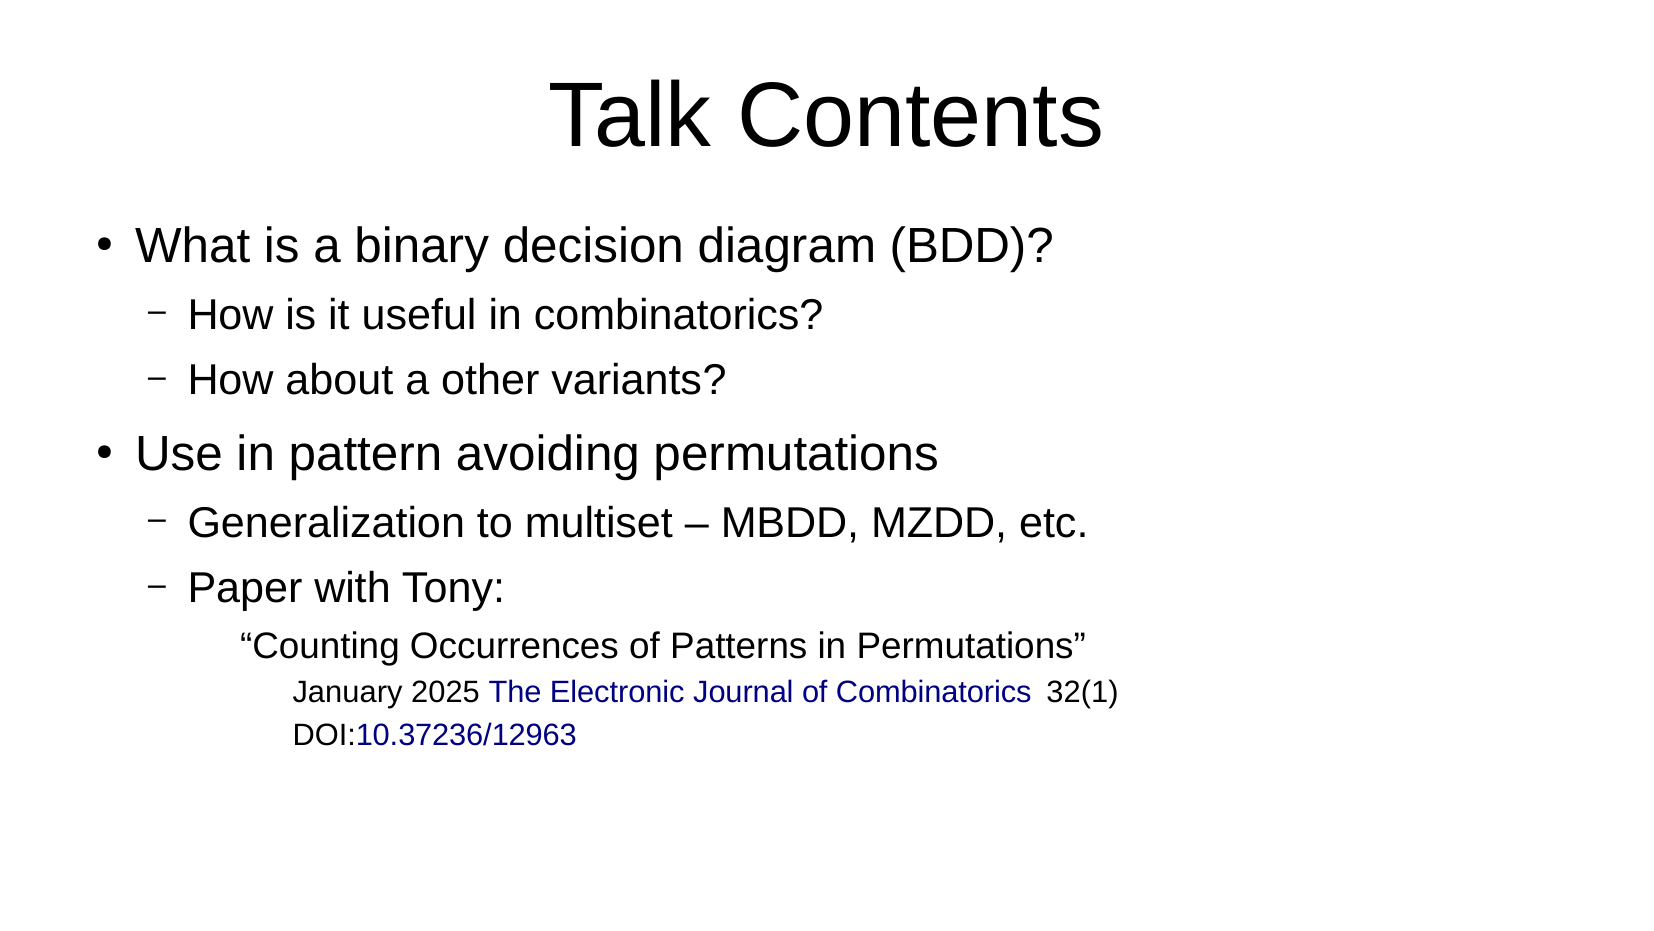

# Talk Contents
What is a binary decision diagram (BDD)?
How is it useful in combinatorics?
How about a other variants?
Use in pattern avoiding permutations
Generalization to multiset – MBDD, MZDD, etc.
Paper with Tony:
“Counting Occurrences of Patterns in Permutations”
January 2025 The Electronic Journal of Combinatorics 32(1)
DOI:10.37236/12963